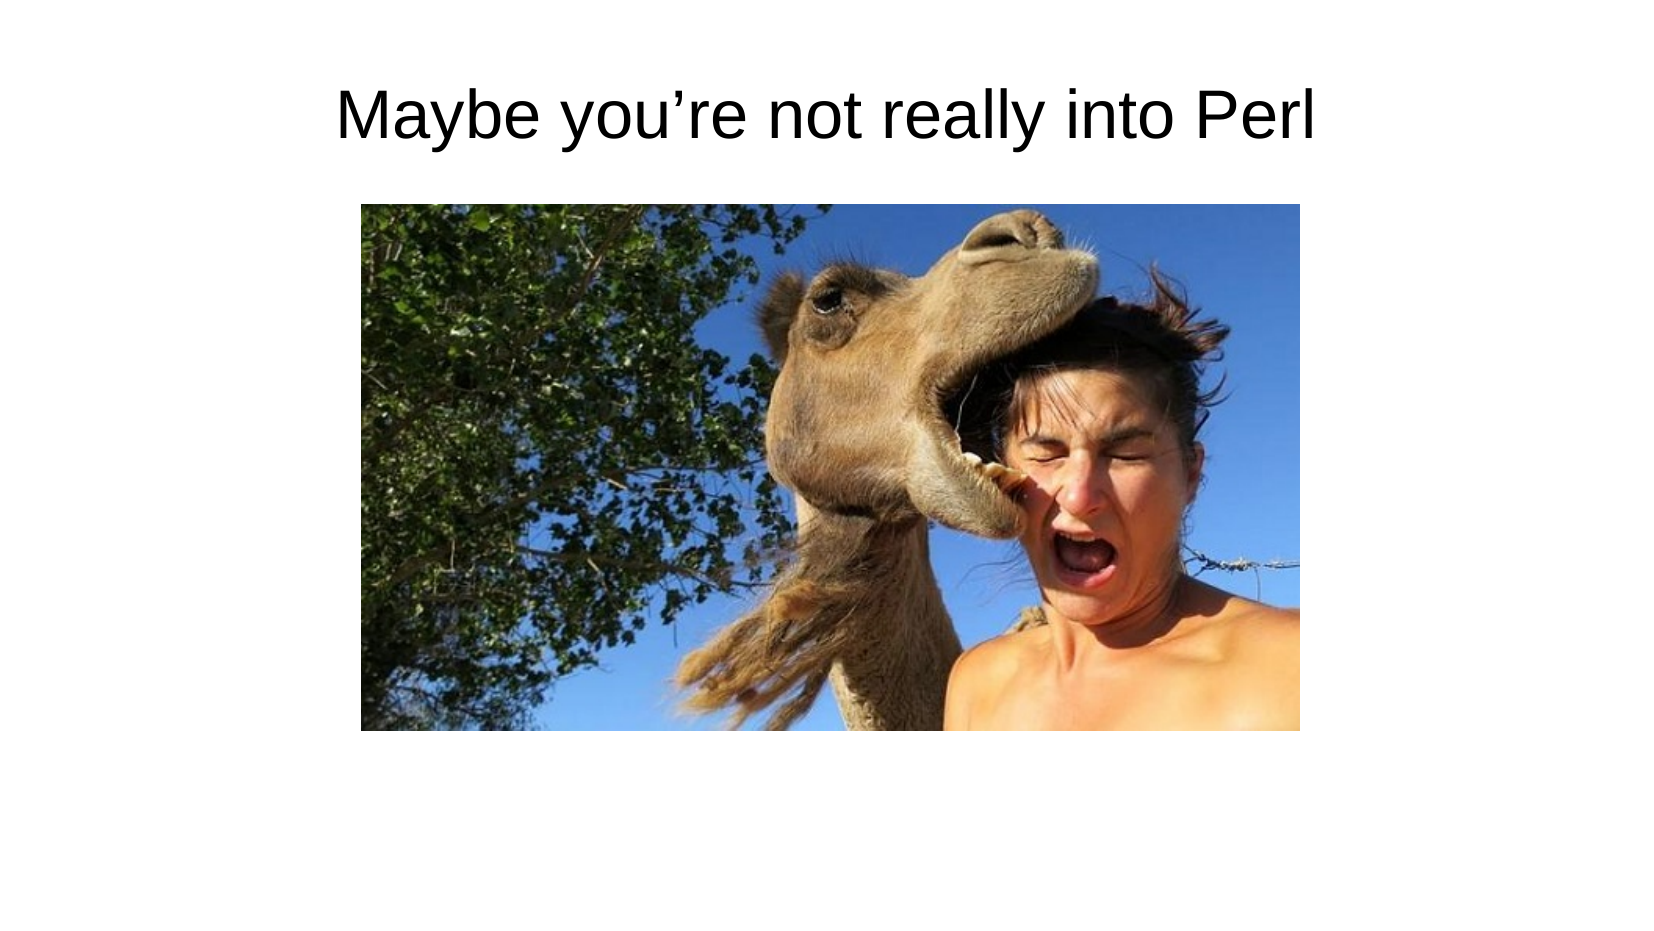

# Maybe you’re not really into Perl